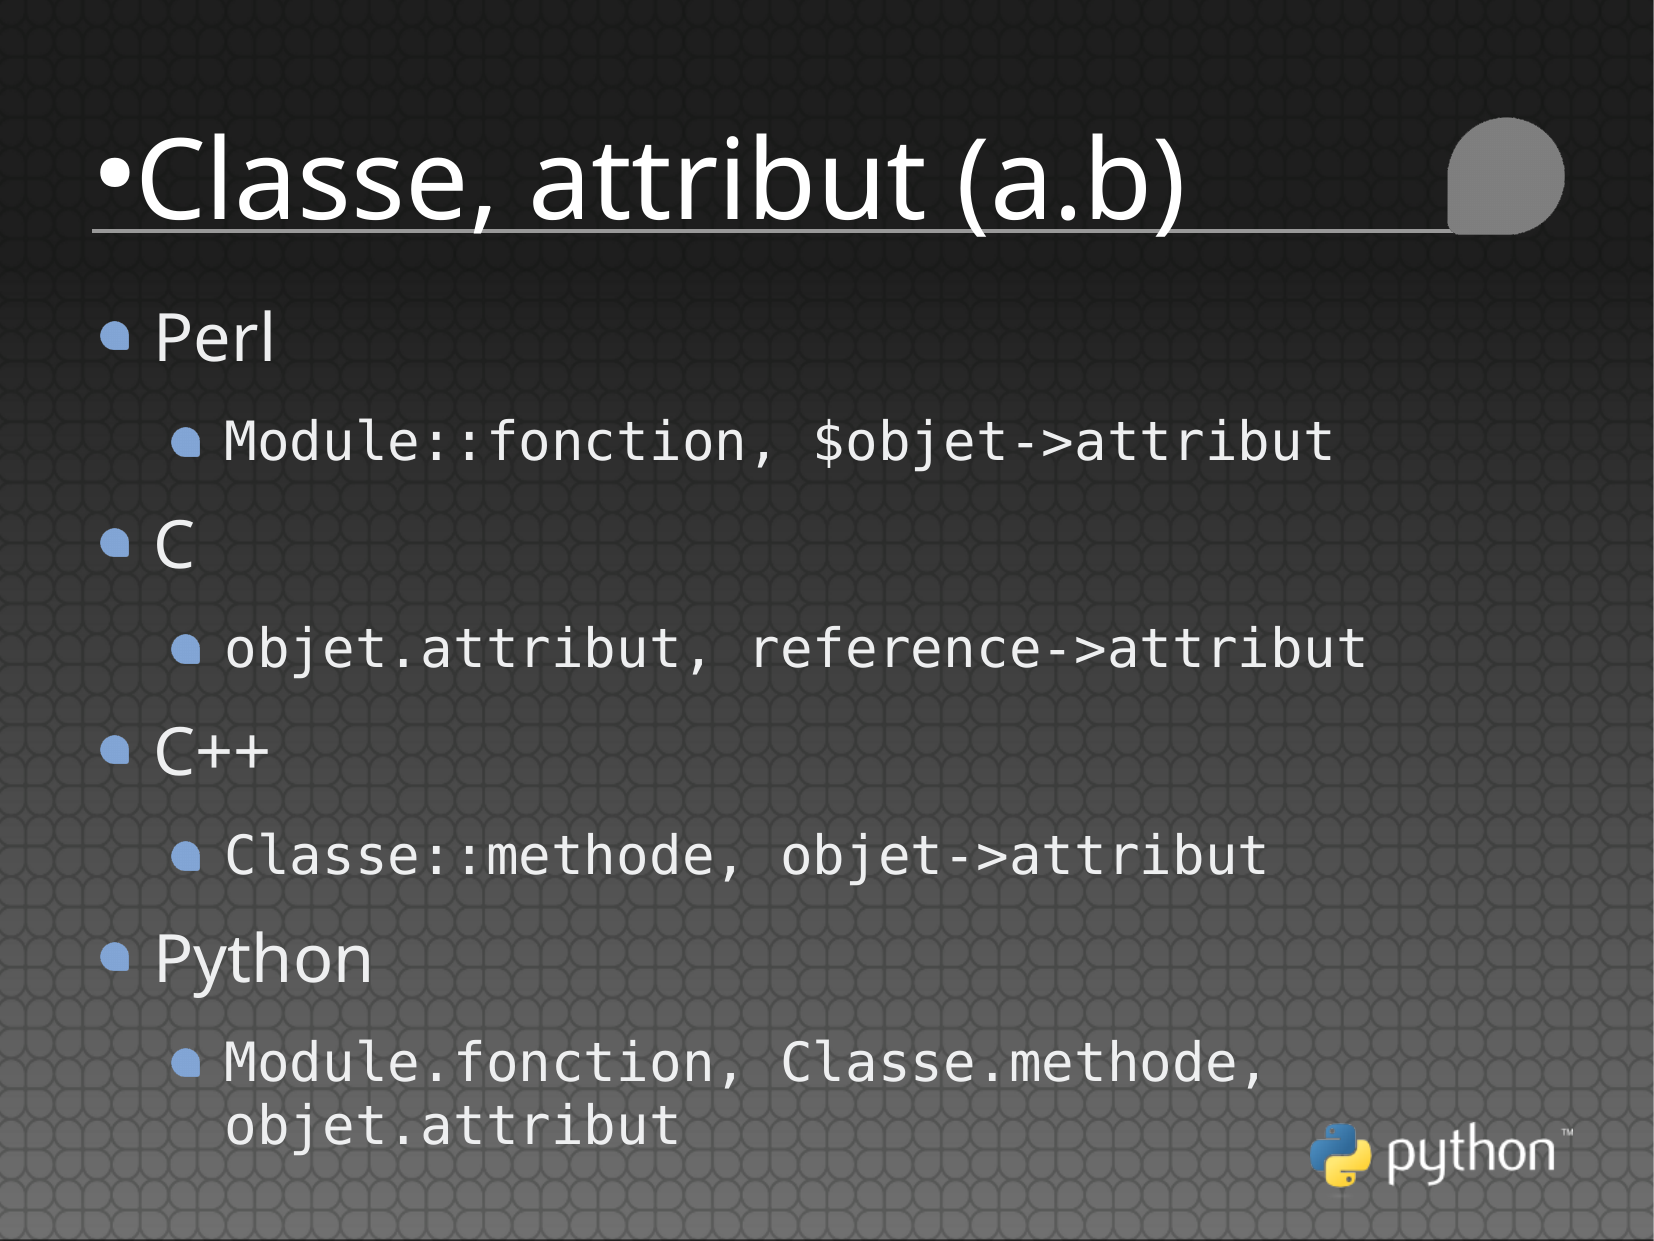

Classe, attribut (a.b)
# Perl
Module::fonction, $objet->attribut
C
objet.attribut, reference->attribut
C++
Classe::methode, objet->attribut
Python
Module.fonction, Classe.methode, objet.attribut